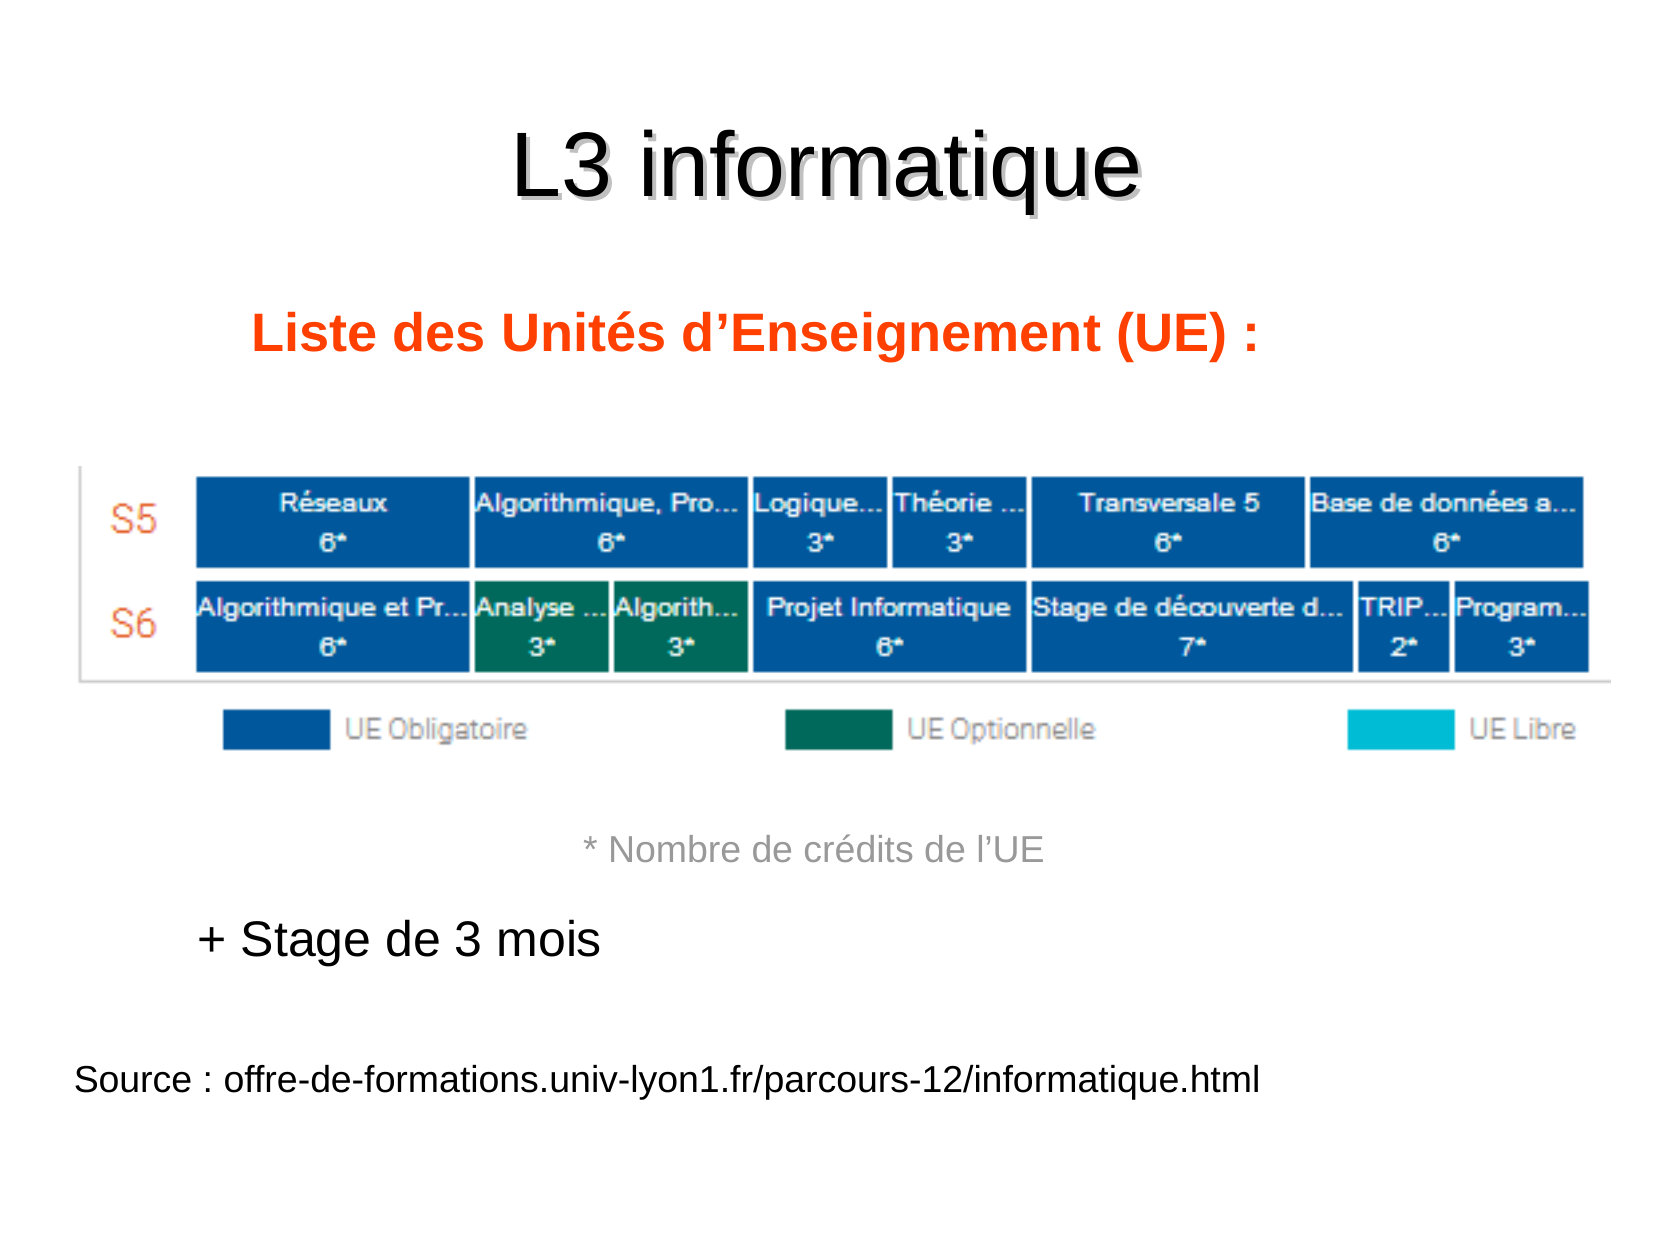

# L3 informatique
Liste des Unités d’Enseignement (UE) :
* Nombre de crédits de l’UE
+ Stage de 3 mois
Source : offre-de-formations.univ-lyon1.fr/parcours-12/informatique.html